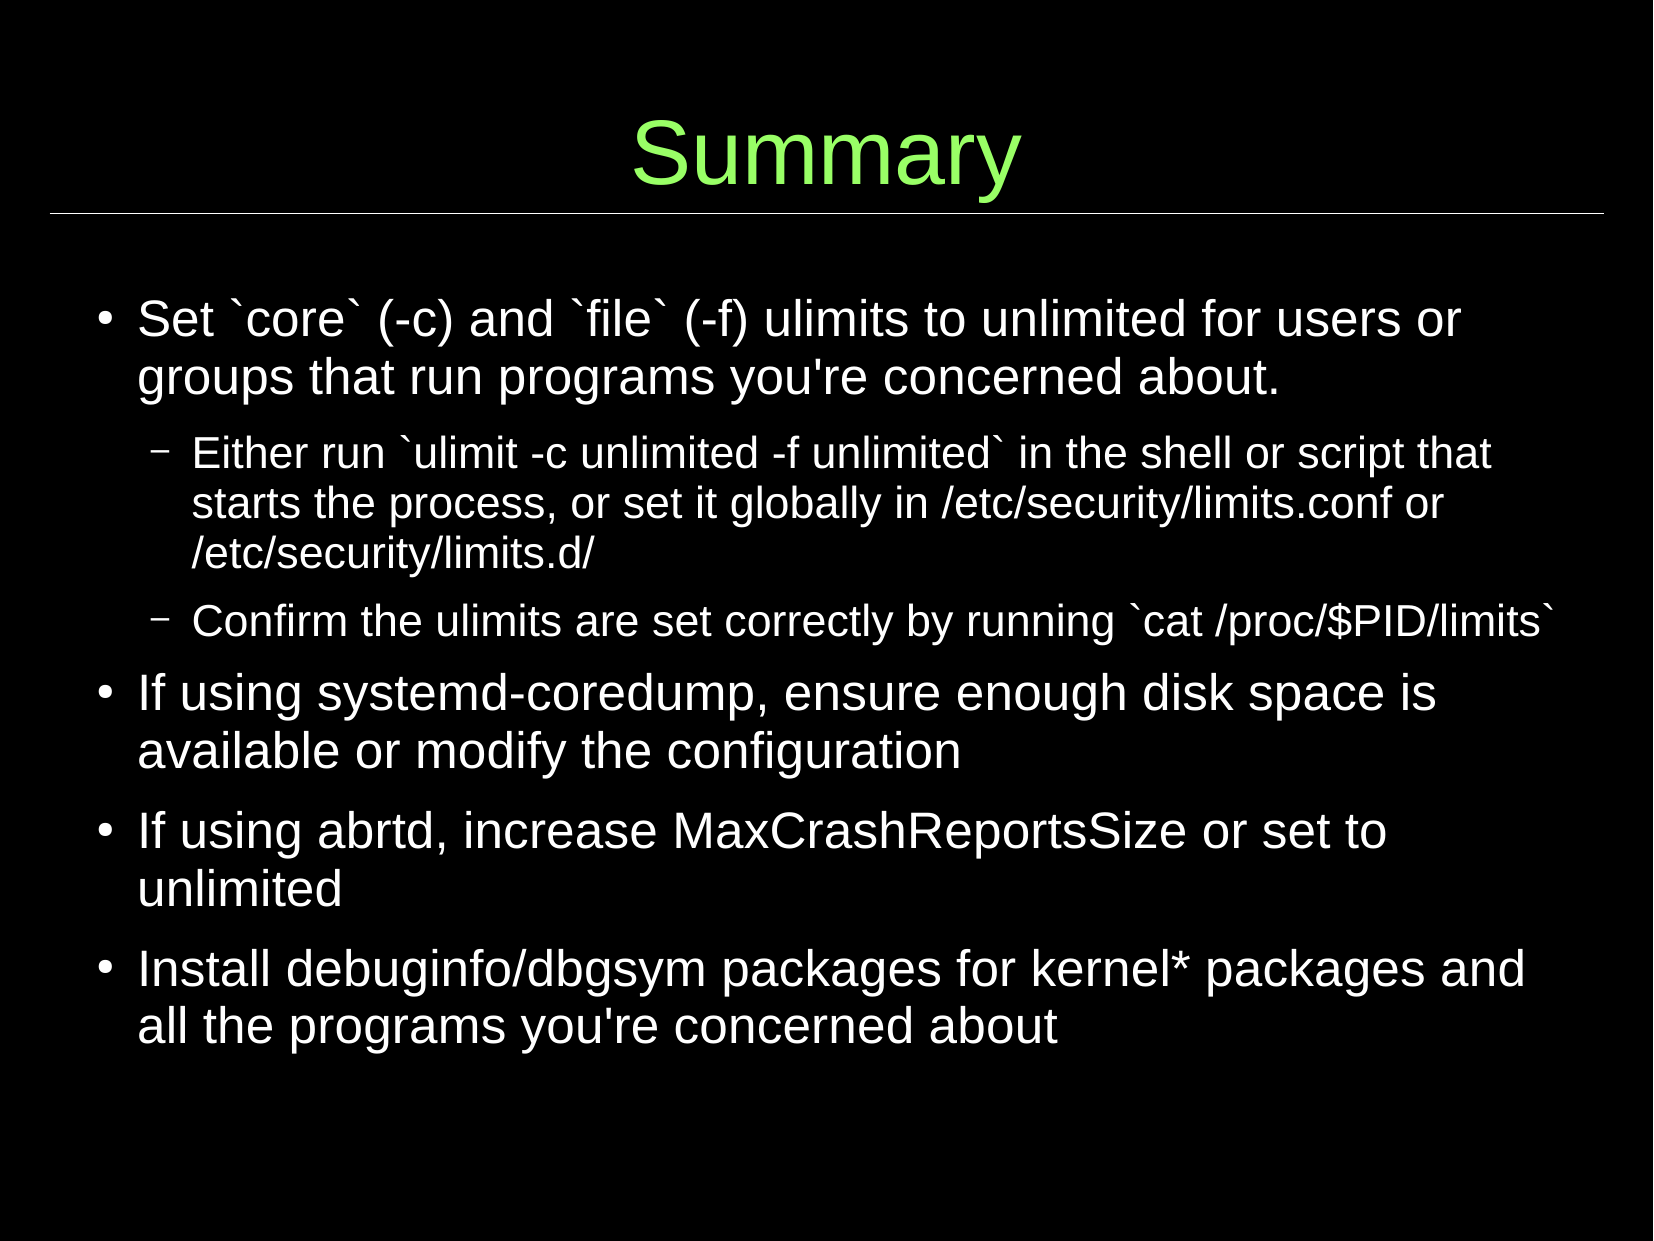

# Summary
Set `core` (-c) and `file` (-f) ulimits to unlimited for users or groups that run programs you're concerned about.
Either run `ulimit -c unlimited -f unlimited` in the shell or script that starts the process, or set it globally in /etc/security/limits.conf or /etc/security/limits.d/
Confirm the ulimits are set correctly by running `cat /proc/$PID/limits`
If using systemd-coredump, ensure enough disk space is available or modify the configuration
If using abrtd, increase MaxCrashReportsSize or set to unlimited
Install debuginfo/dbgsym packages for kernel* packages and all the programs you're concerned about